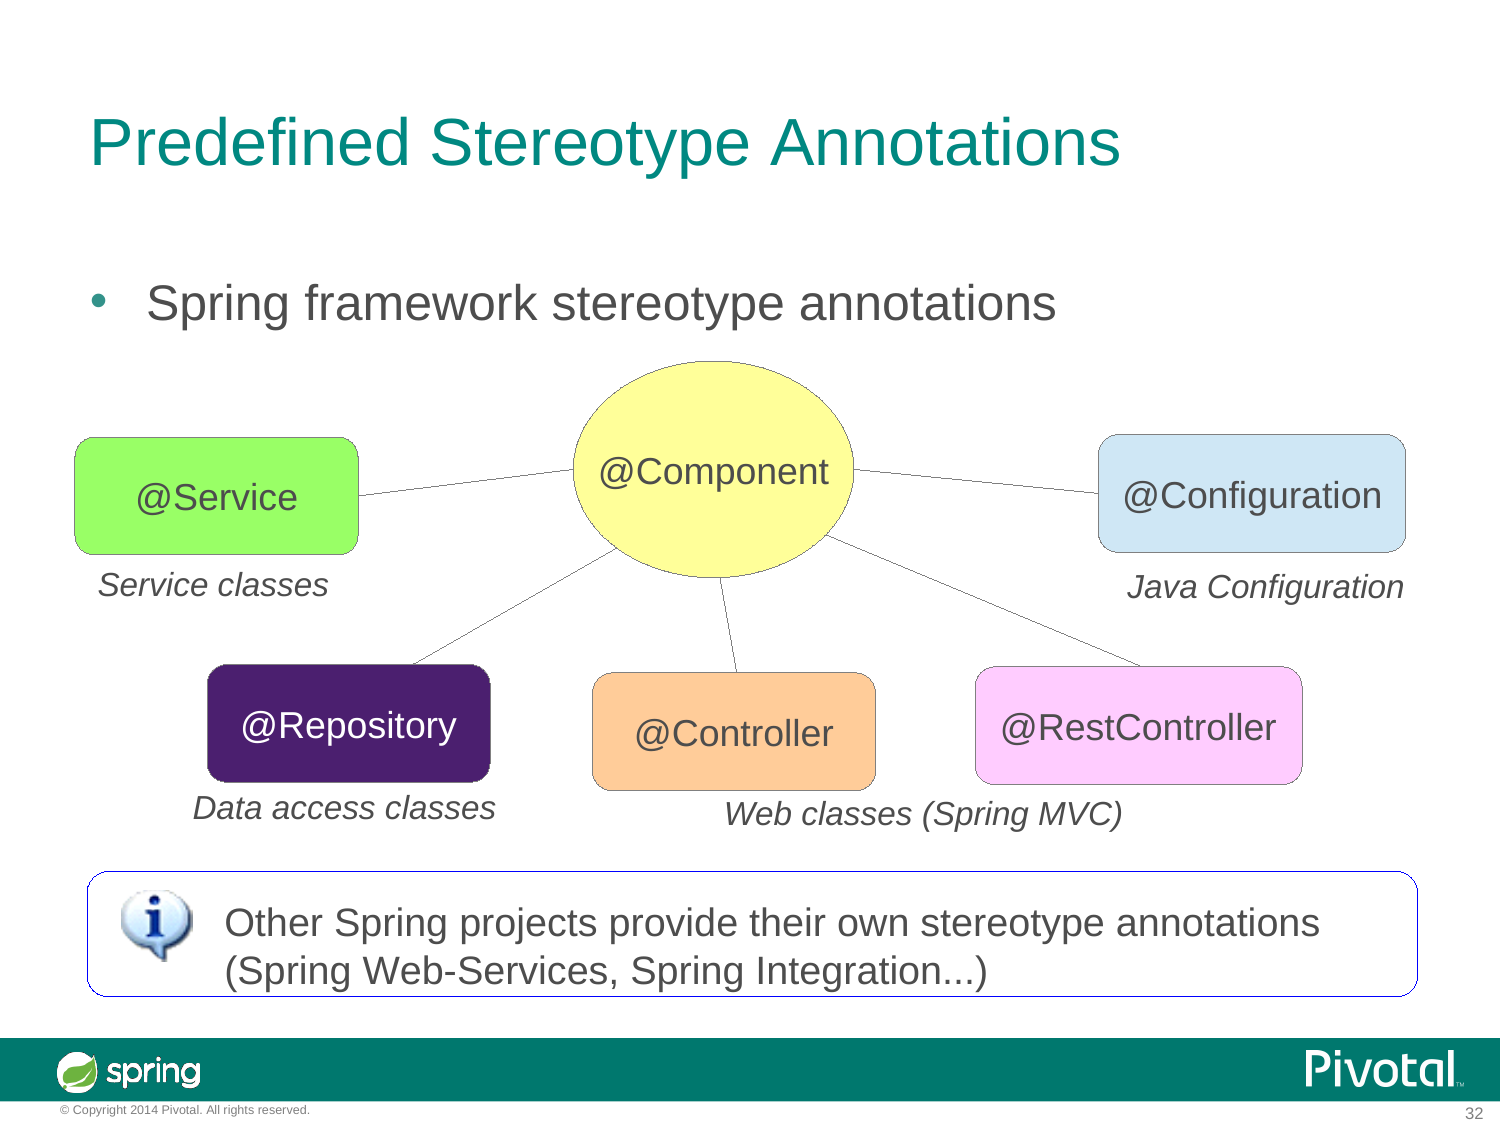

# Predefined Stereotype Annotations
Spring framework stereotype annotations
@Component
@Configuration
@Service
Service classes
Java Configuration
@Repository
Data access classes
@RestController
@Controller
Web classes (Spring MVC)
Other Spring projects provide their own stereotype annotations
(Spring Web-Services, Spring Integration...)